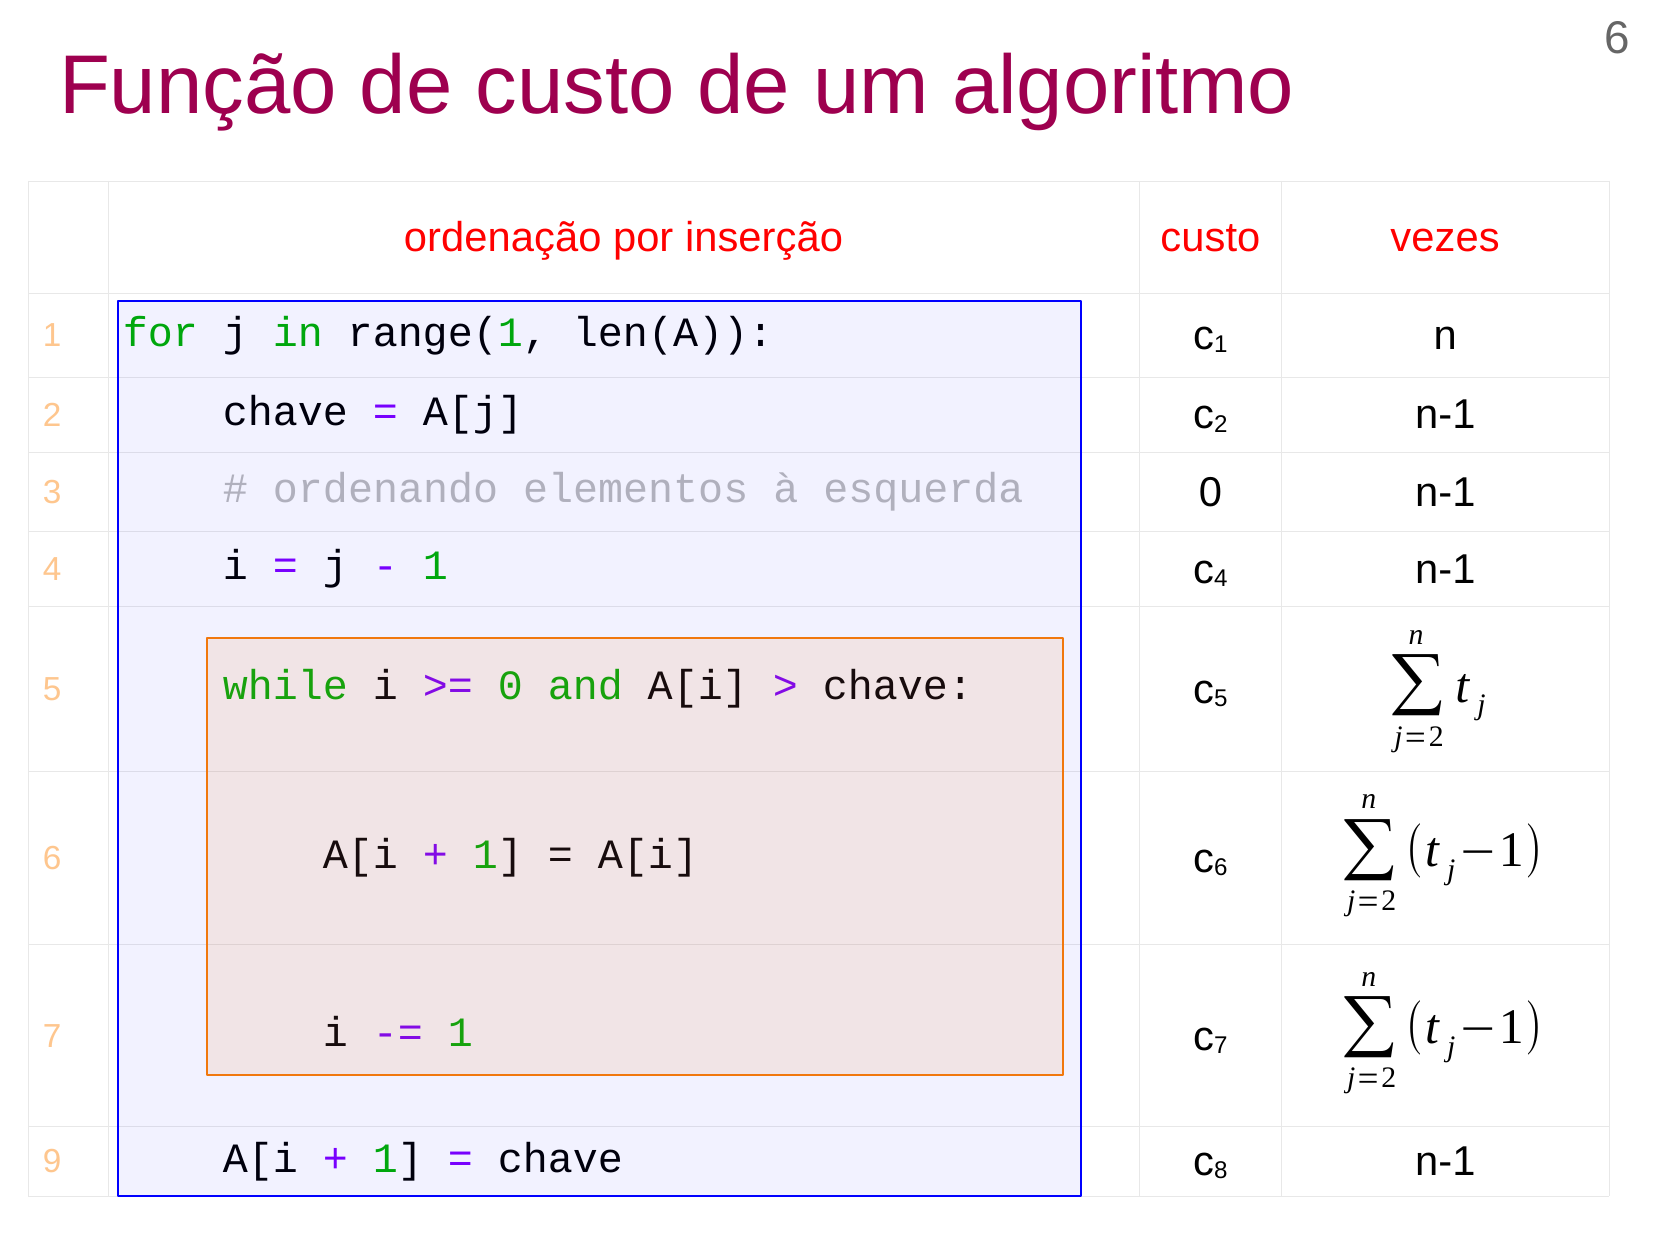

6
# Função de custo de um algoritmo
| | ordenação por inserção | custo | vezes |
| --- | --- | --- | --- |
| 1 | for j in range(1, len(A)): | c1 | n |
| 2 | chave = A[j] | c2 | n-1 |
| 3 | # ordenando elementos à esquerda | 0 | n-1 |
| 4 | i = j - 1 | c4 | n-1 |
| 5 | while i >= 0 and A[i] > chave: | c5 | |
| 6 | A[i + 1] = A[i] | c6 | |
| 7 | i -= 1 | c7 | |
| 9 | A[i + 1] = chave | c8 | n-1 |